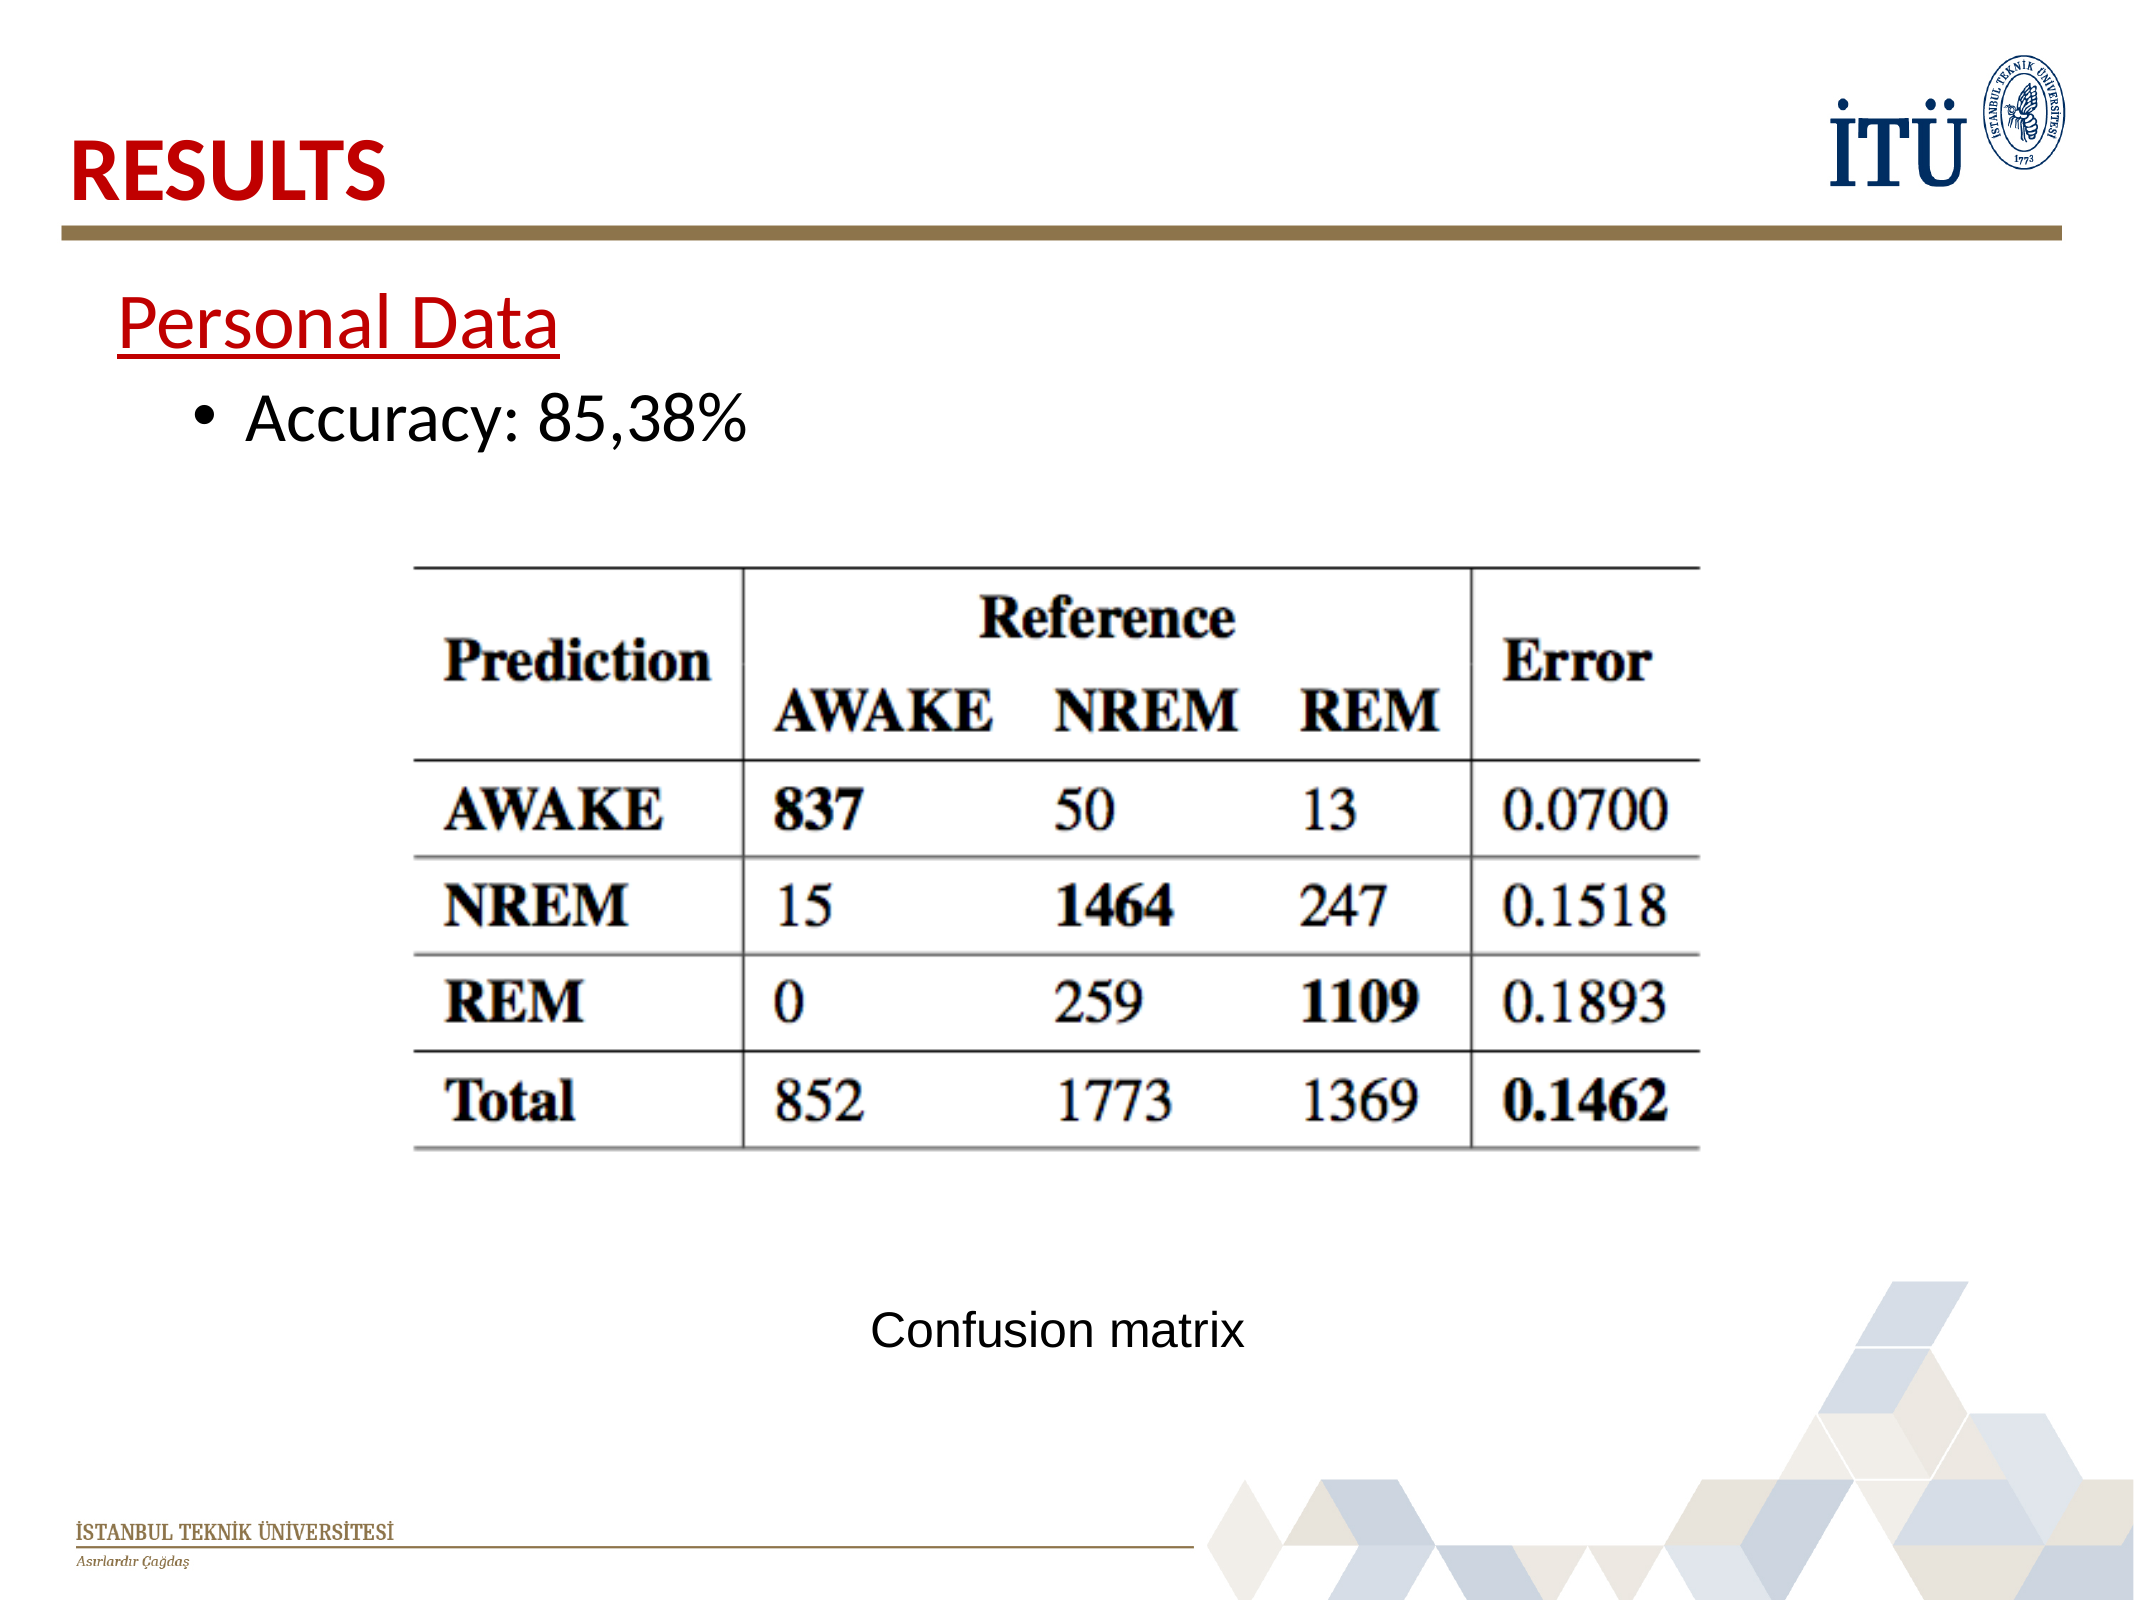

RESULTS
# Personal Data
Accuracy: 85,38%
Confusion matrix